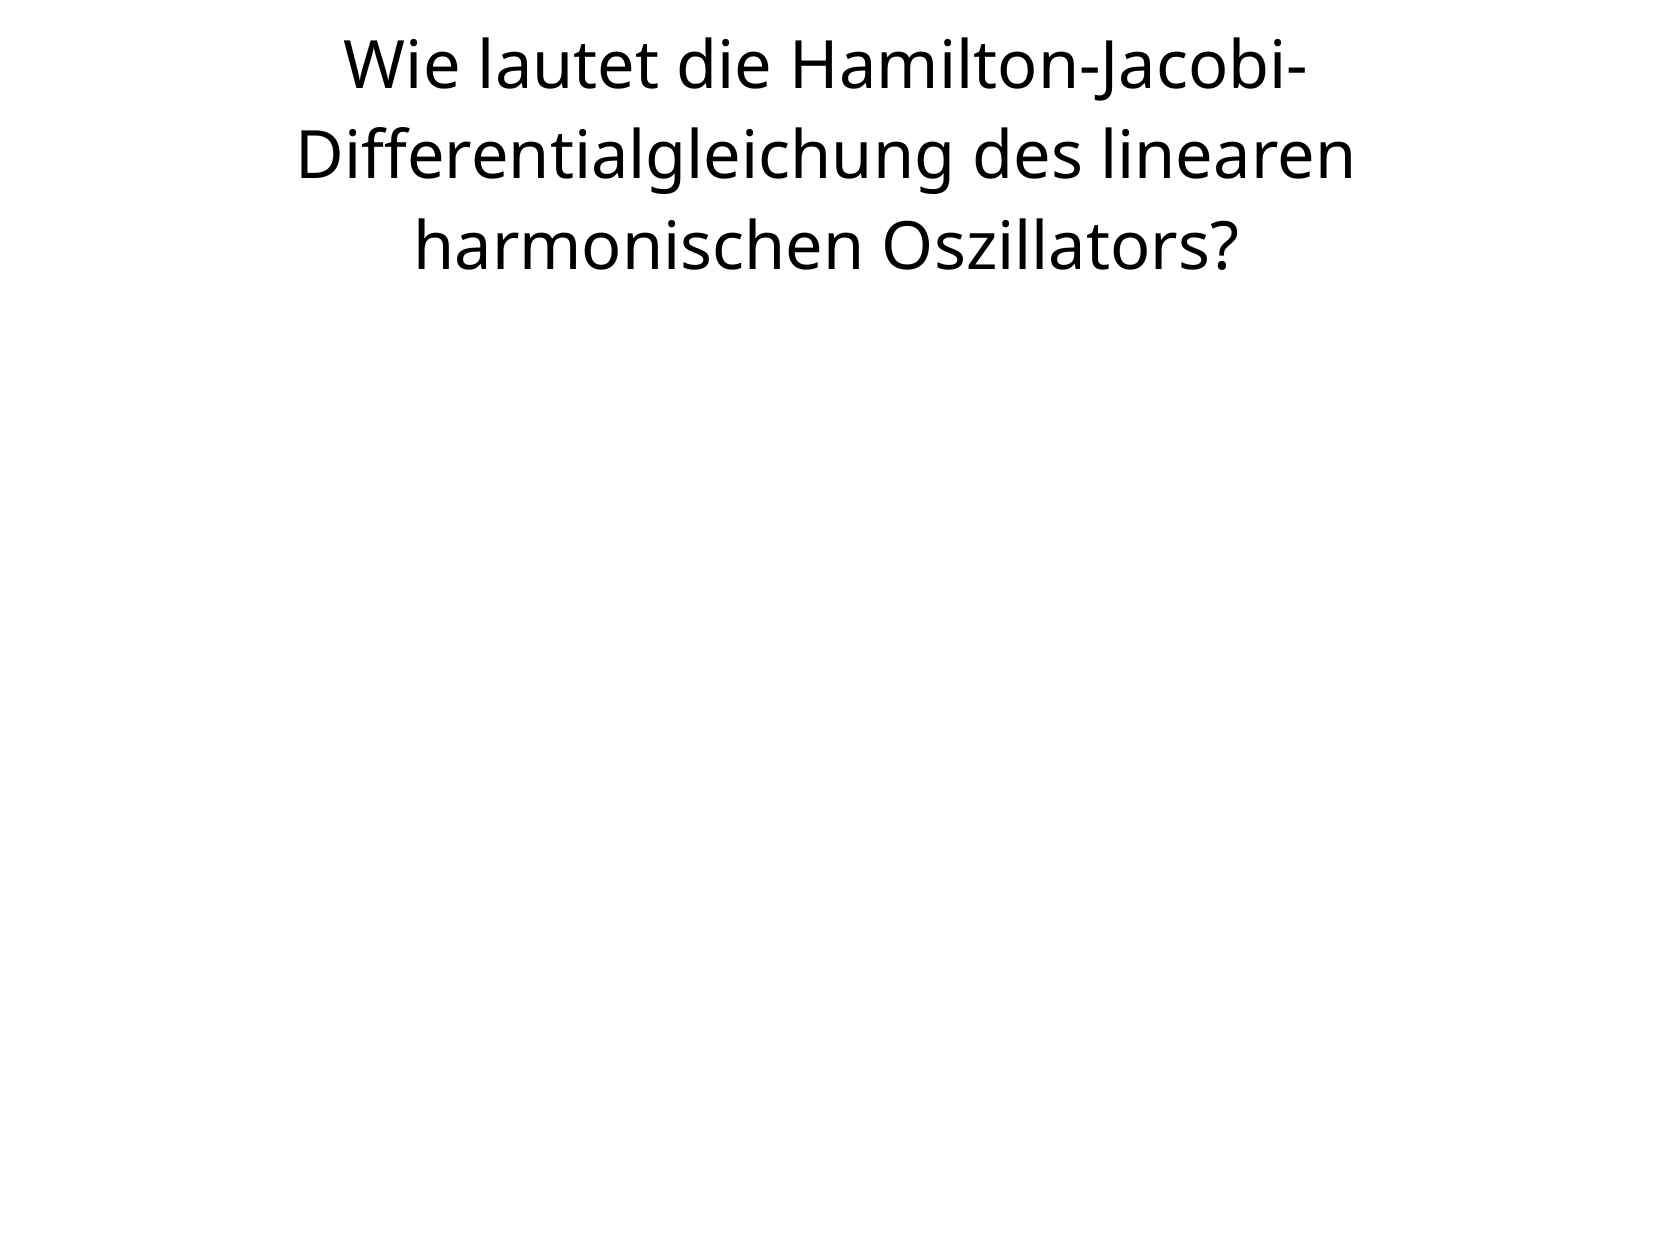

# Wie lautet die Hamilton-Jacobi-Differentialgleichung des linearen harmonischen Oszillators?